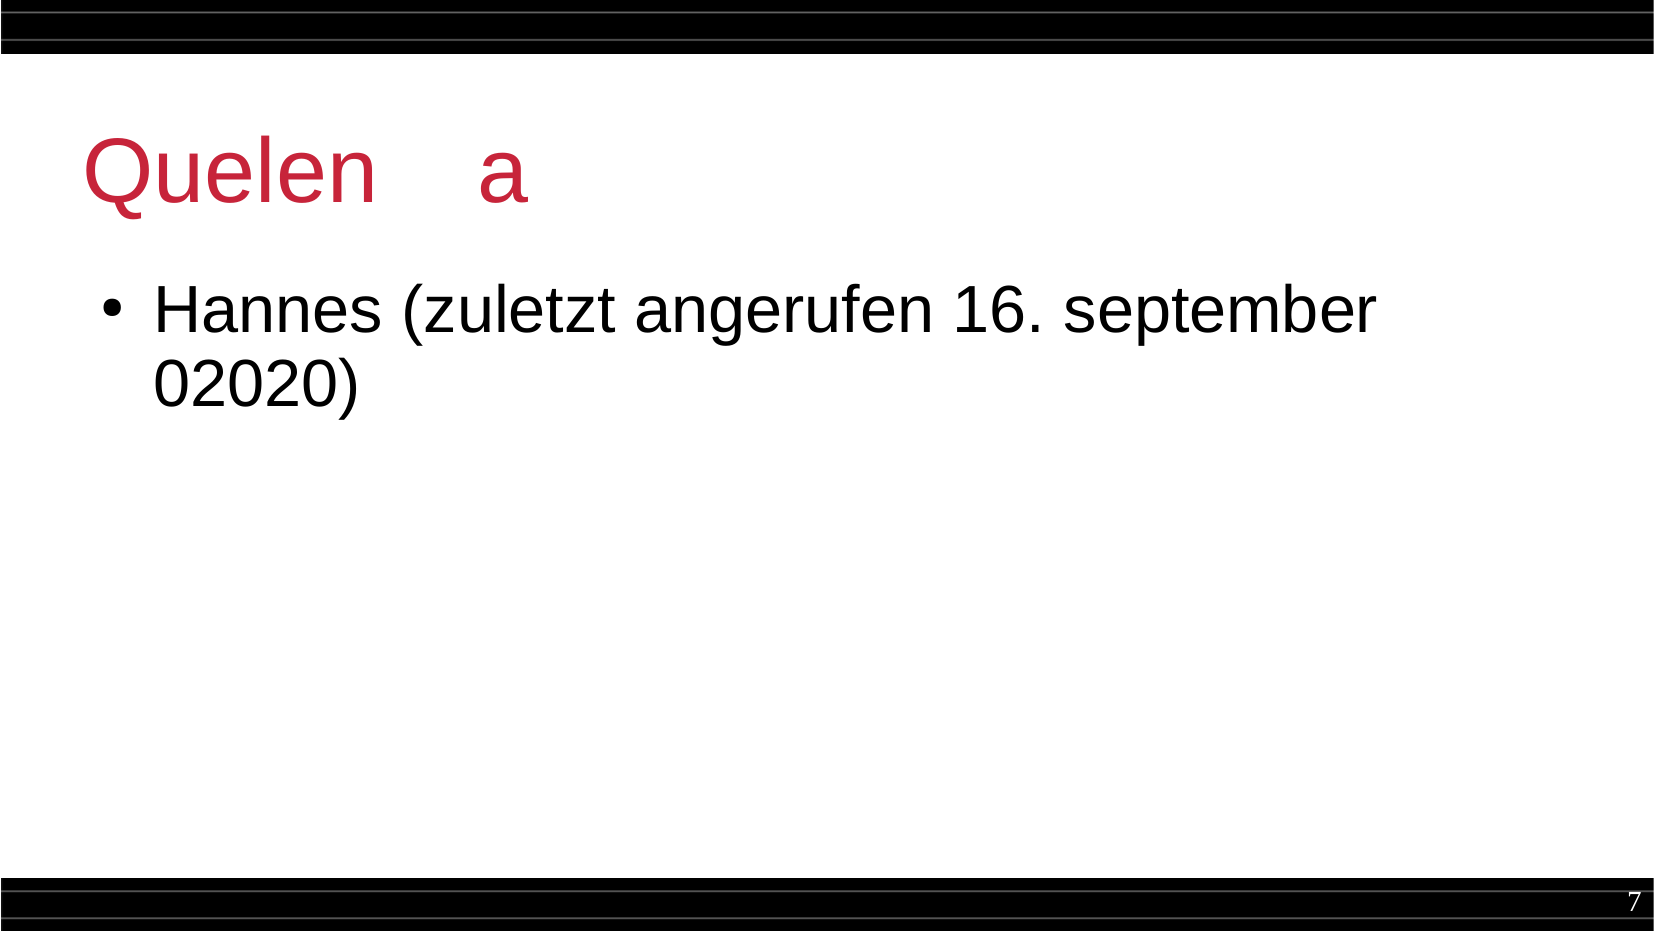

# Quelen	 a
Hannes (zuletzt angerufen 16. september 02020)